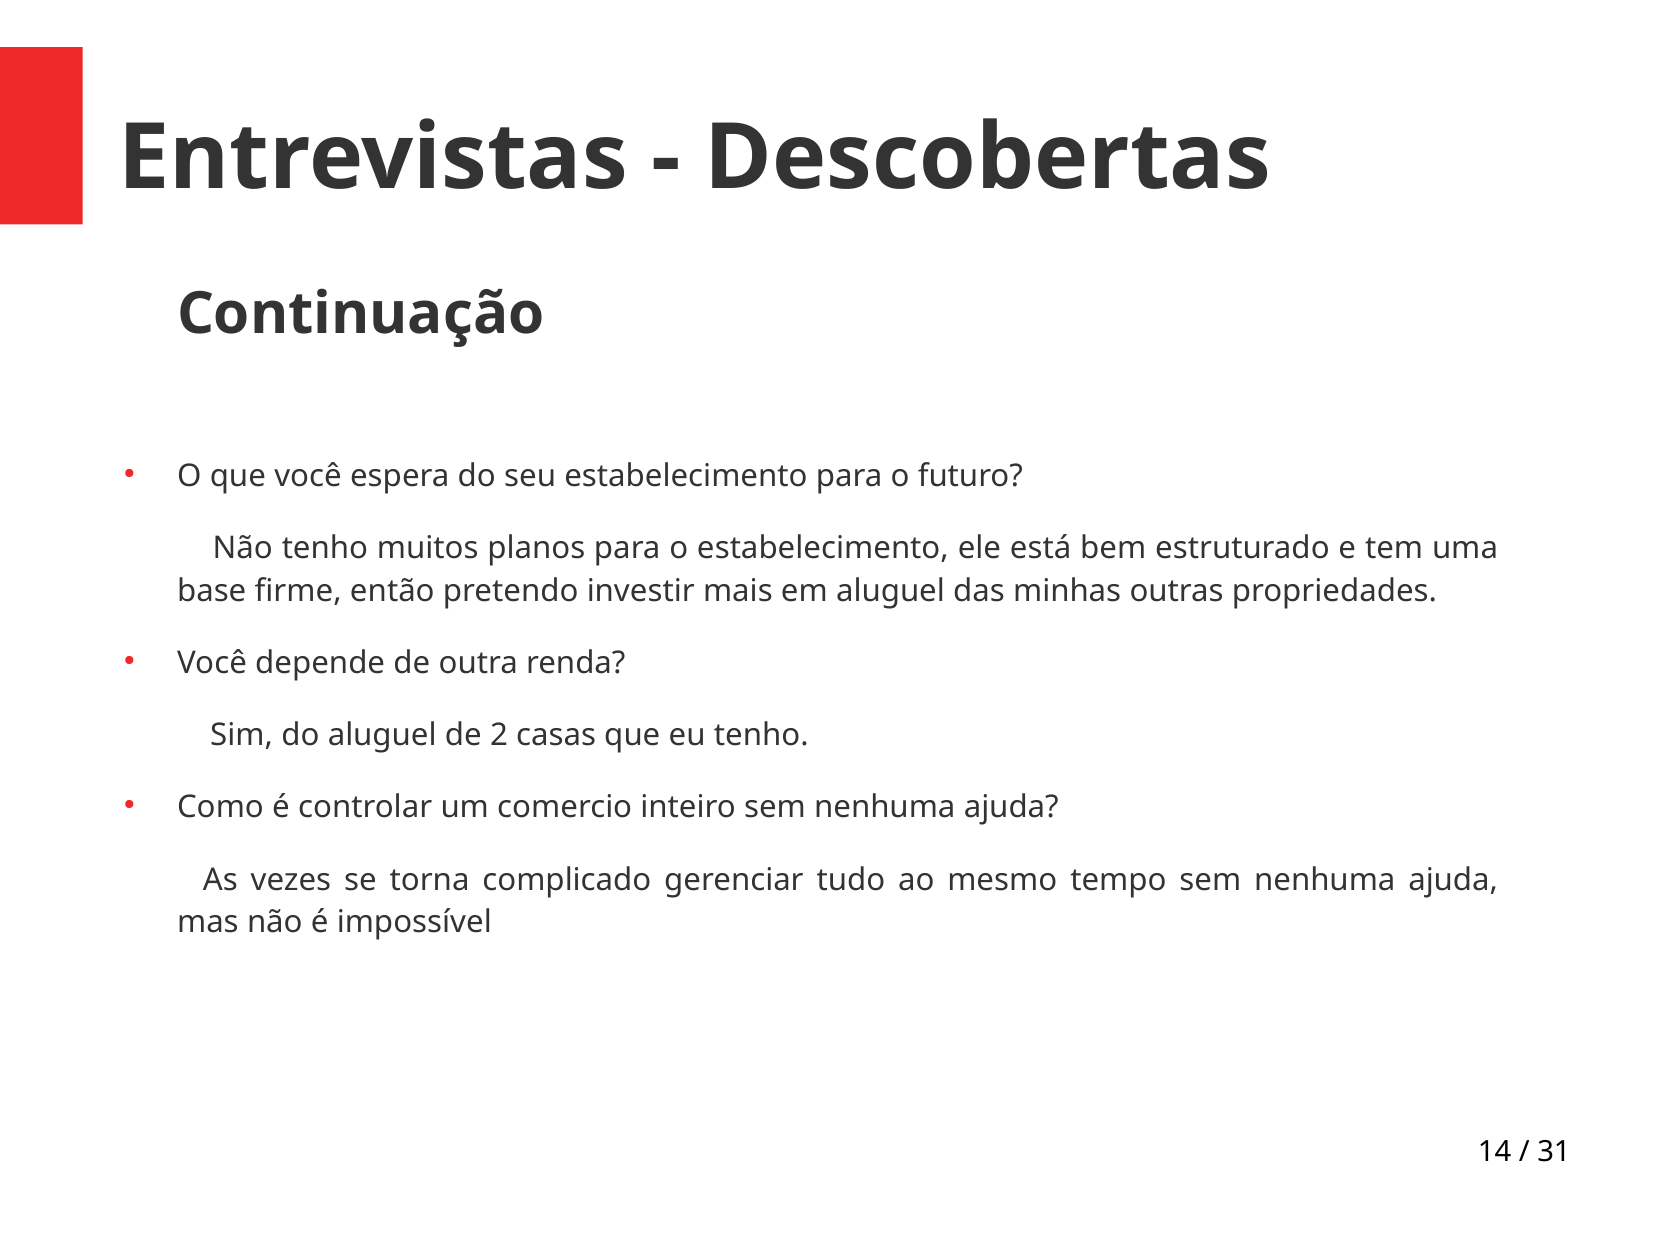

# Entrevistas - Descobertas
Continuação
O que você espera do seu estabelecimento para o futuro?
 Não tenho muitos planos para o estabelecimento, ele está bem estruturado e tem uma base firme, então pretendo investir mais em aluguel das minhas outras propriedades.
Você depende de outra renda?
 Sim, do aluguel de 2 casas que eu tenho.
Como é controlar um comercio inteiro sem nenhuma ajuda?
 As vezes se torna complicado gerenciar tudo ao mesmo tempo sem nenhuma ajuda, mas não é impossível
14